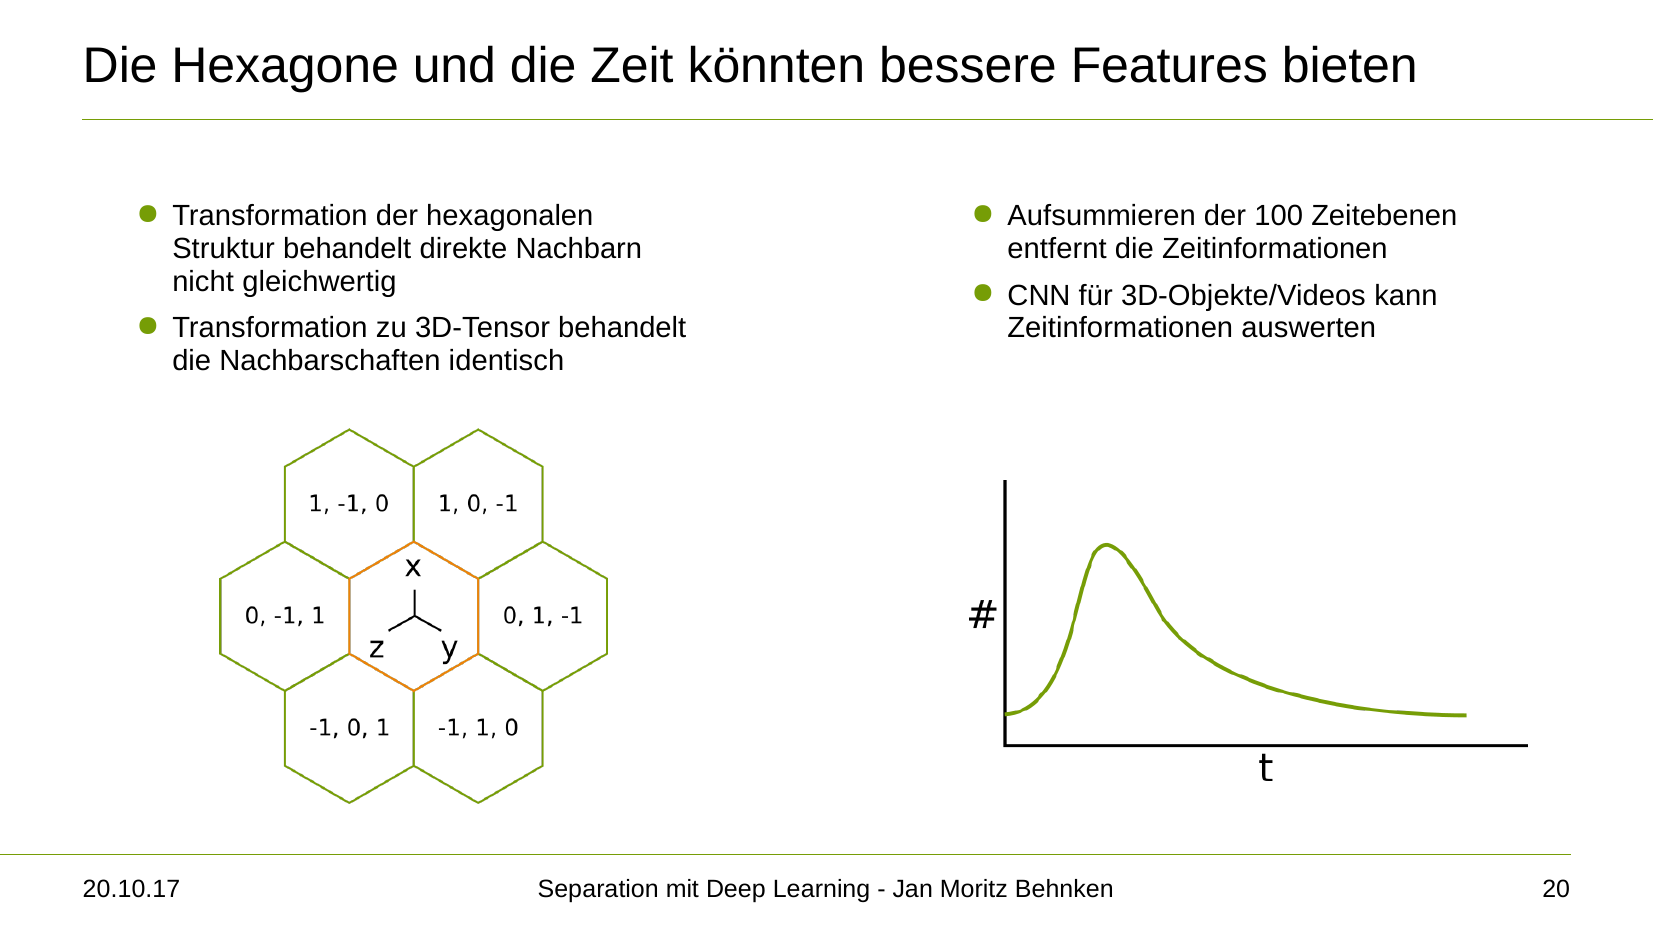

# Die Hexagone und die Zeit könnten bessere Features bieten
Transformation der hexagonalen Struktur behandelt direkte Nachbarn nicht gleichwertig
Transformation zu 3D-Tensor behandelt die Nachbarschaften identisch
Aufsummieren der 100 Zeitebenen entfernt die Zeitinformationen
CNN für 3D-Objekte/Videos kann Zeitinformationen auswerten
20.10.17
Separation mit Deep Learning - Jan Moritz Behnken
20